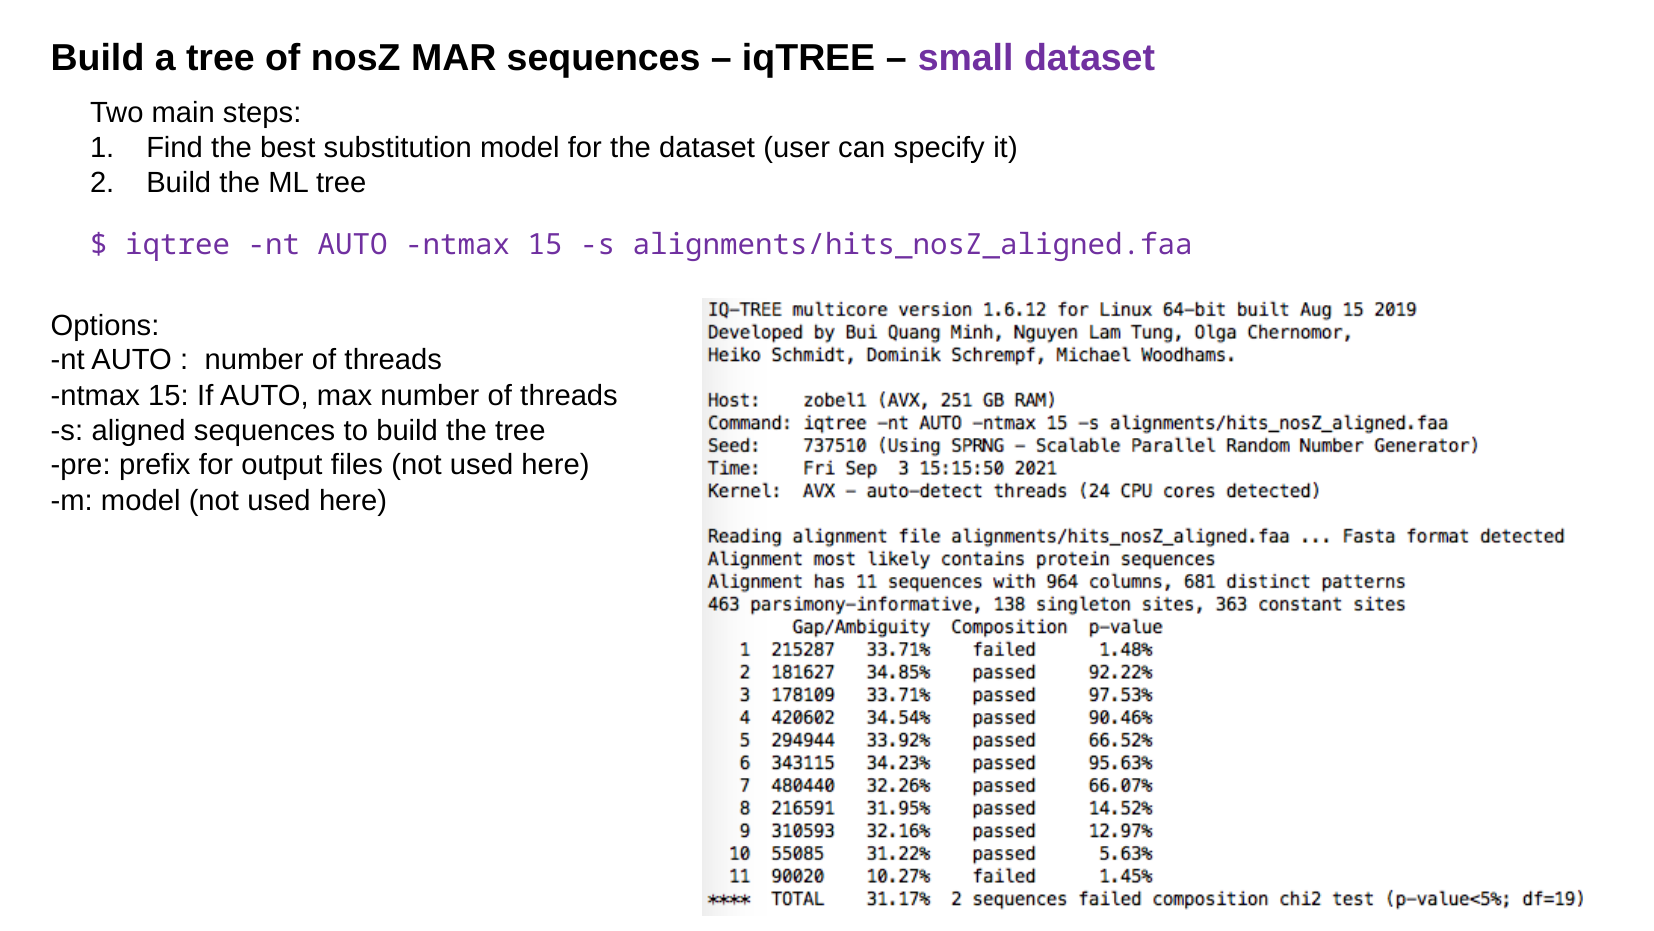

Build a tree of nosZ MAR sequences – iqTREE – small dataset
Two main steps:
Find the best substitution model for the dataset (user can specify it)
Build the ML tree
$ iqtree -nt AUTO -ntmax 15 -s alignments/hits_nosZ_aligned.faa
Options:
-nt AUTO : number of threads
-ntmax 15: If AUTO, max number of threads
-s: aligned sequences to build the tree
-pre: prefix for output files (not used here)
-m: model (not used here)